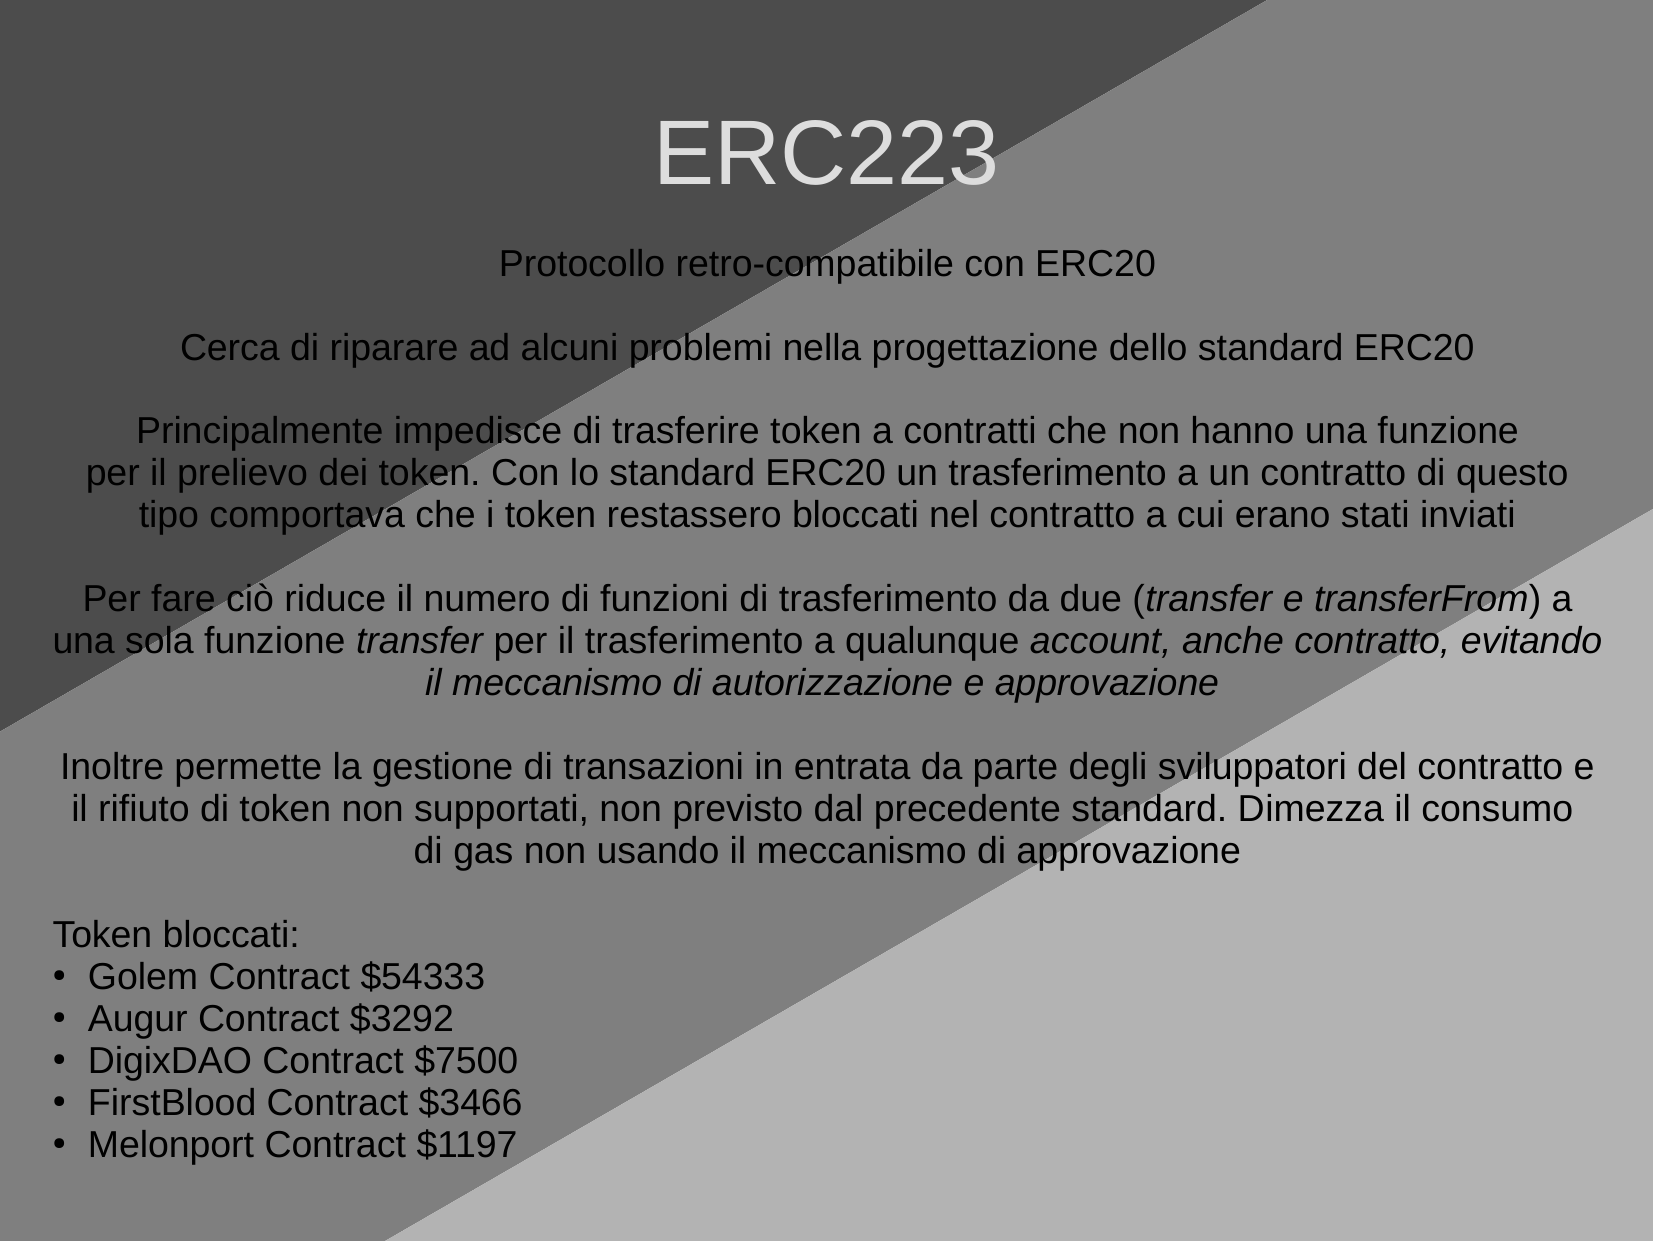

# ERC223
Protocollo retro-compatibile con ERC20
Cerca di riparare ad alcuni problemi nella progettazione dello standard ERC20
Principalmente impedisce di trasferire token a contratti che non hanno una funzione
per il prelievo dei token. Con lo standard ERC20 un trasferimento a un contratto di questo
tipo comportava che i token restassero bloccati nel contratto a cui erano stati inviati
Per fare ciò riduce il numero di funzioni di trasferimento da due (transfer e transferFrom) a
una sola funzione transfer per il trasferimento a qualunque account, anche contratto, evitando
il meccanismo di autorizzazione e approvazione
Inoltre permette la gestione di transazioni in entrata da parte degli sviluppatori del contratto e
il rifiuto di token non supportati, non previsto dal precedente standard. Dimezza il consumo
di gas non usando il meccanismo di approvazione
Token bloccati:
Golem Contract $54333
Augur Contract $3292
DigixDAO Contract $7500
FirstBlood Contract $3466
Melonport Contract $1197